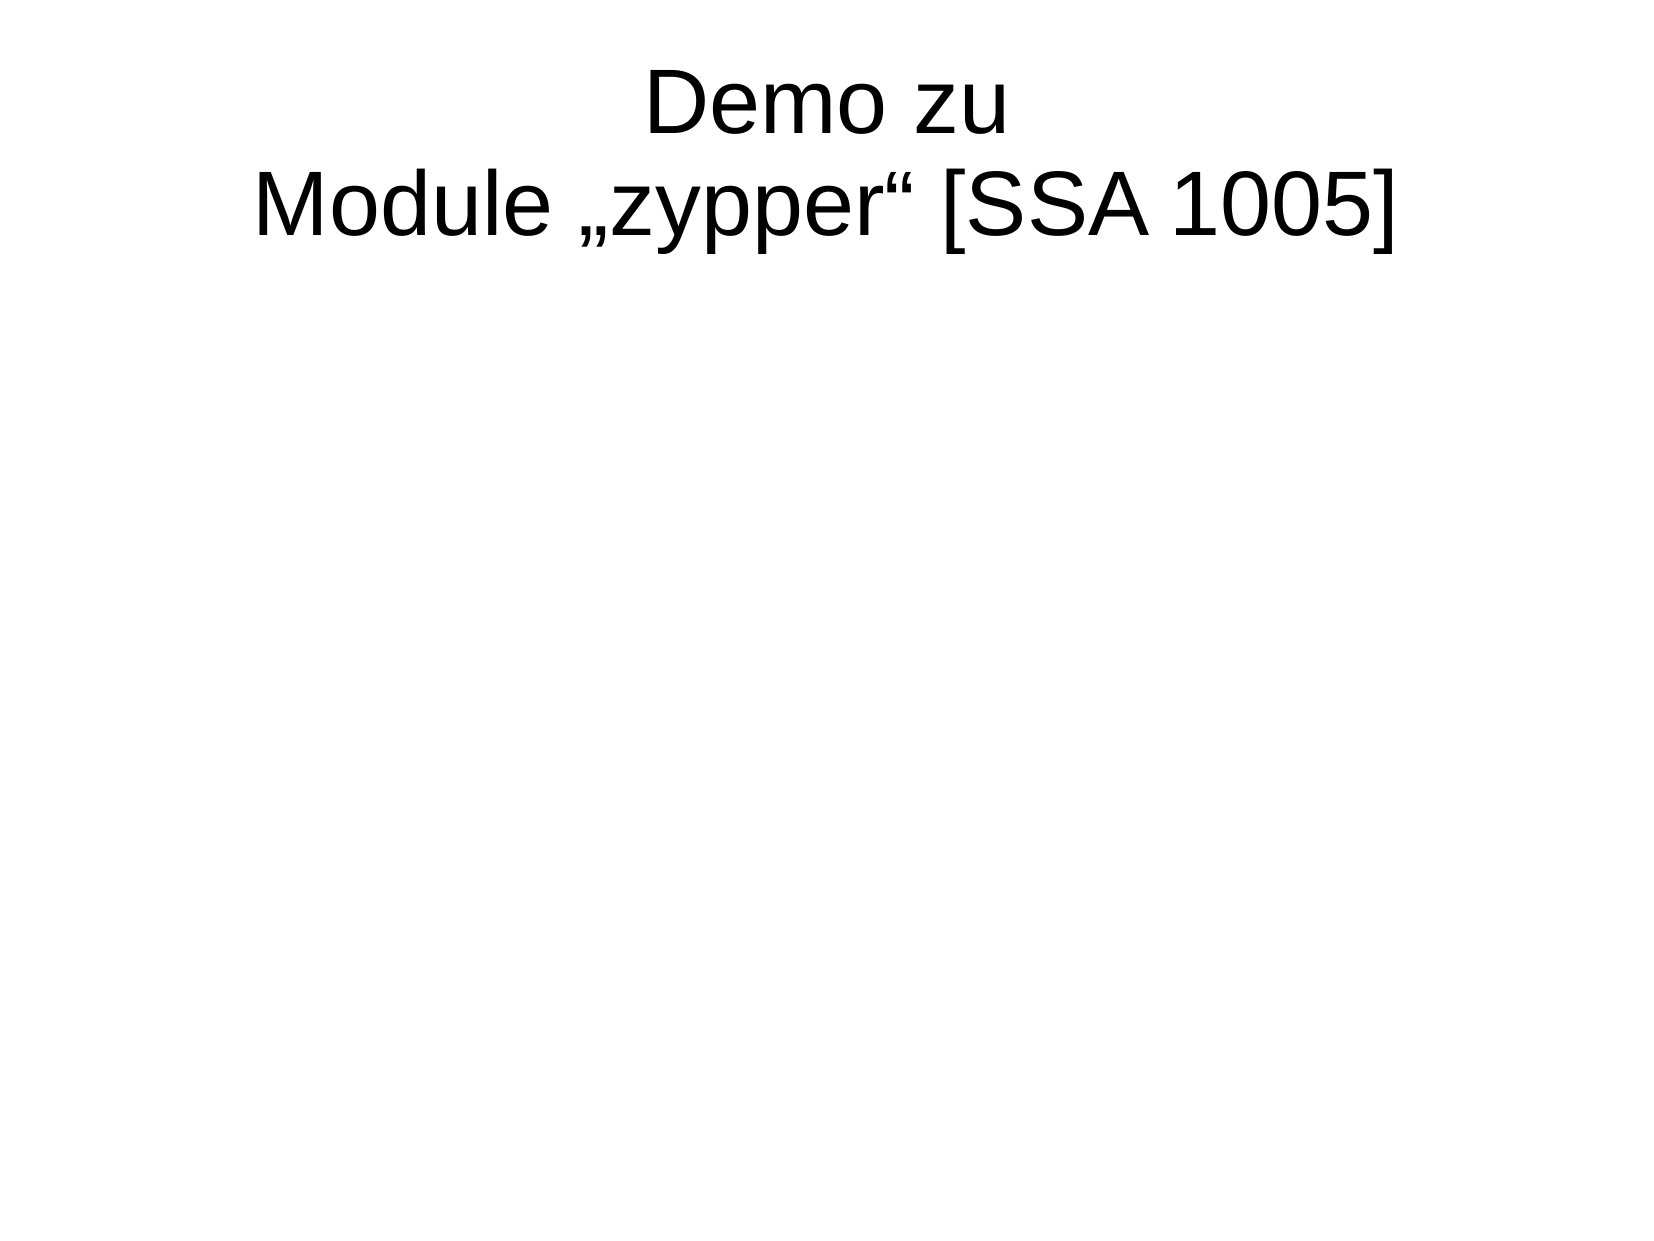

# Demo zu Module „zypper“ [SSA 1005]